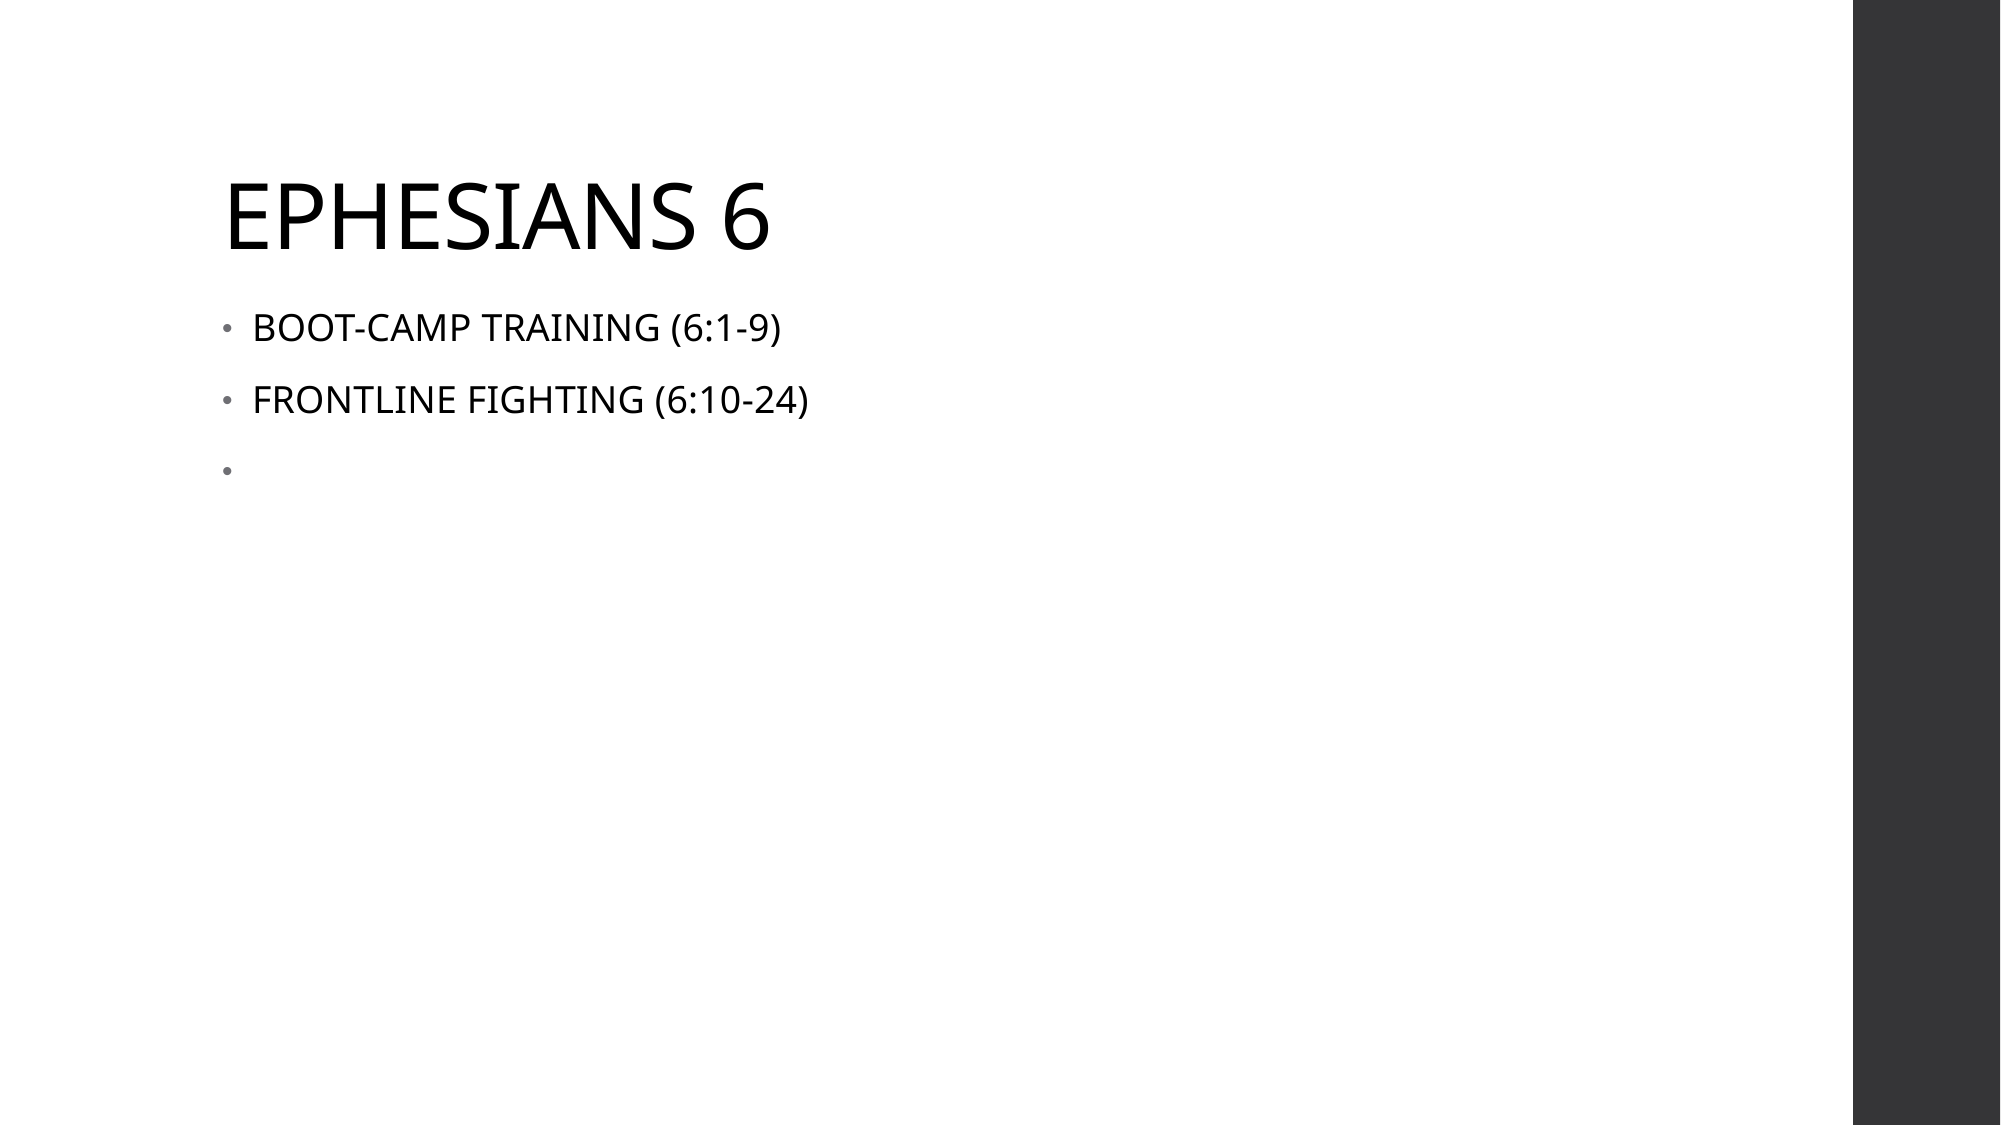

# EPHESIANS 6
BOOT-CAMP TRAINING (6:1-9)
FRONTLINE FIGHTING (6:10-24)